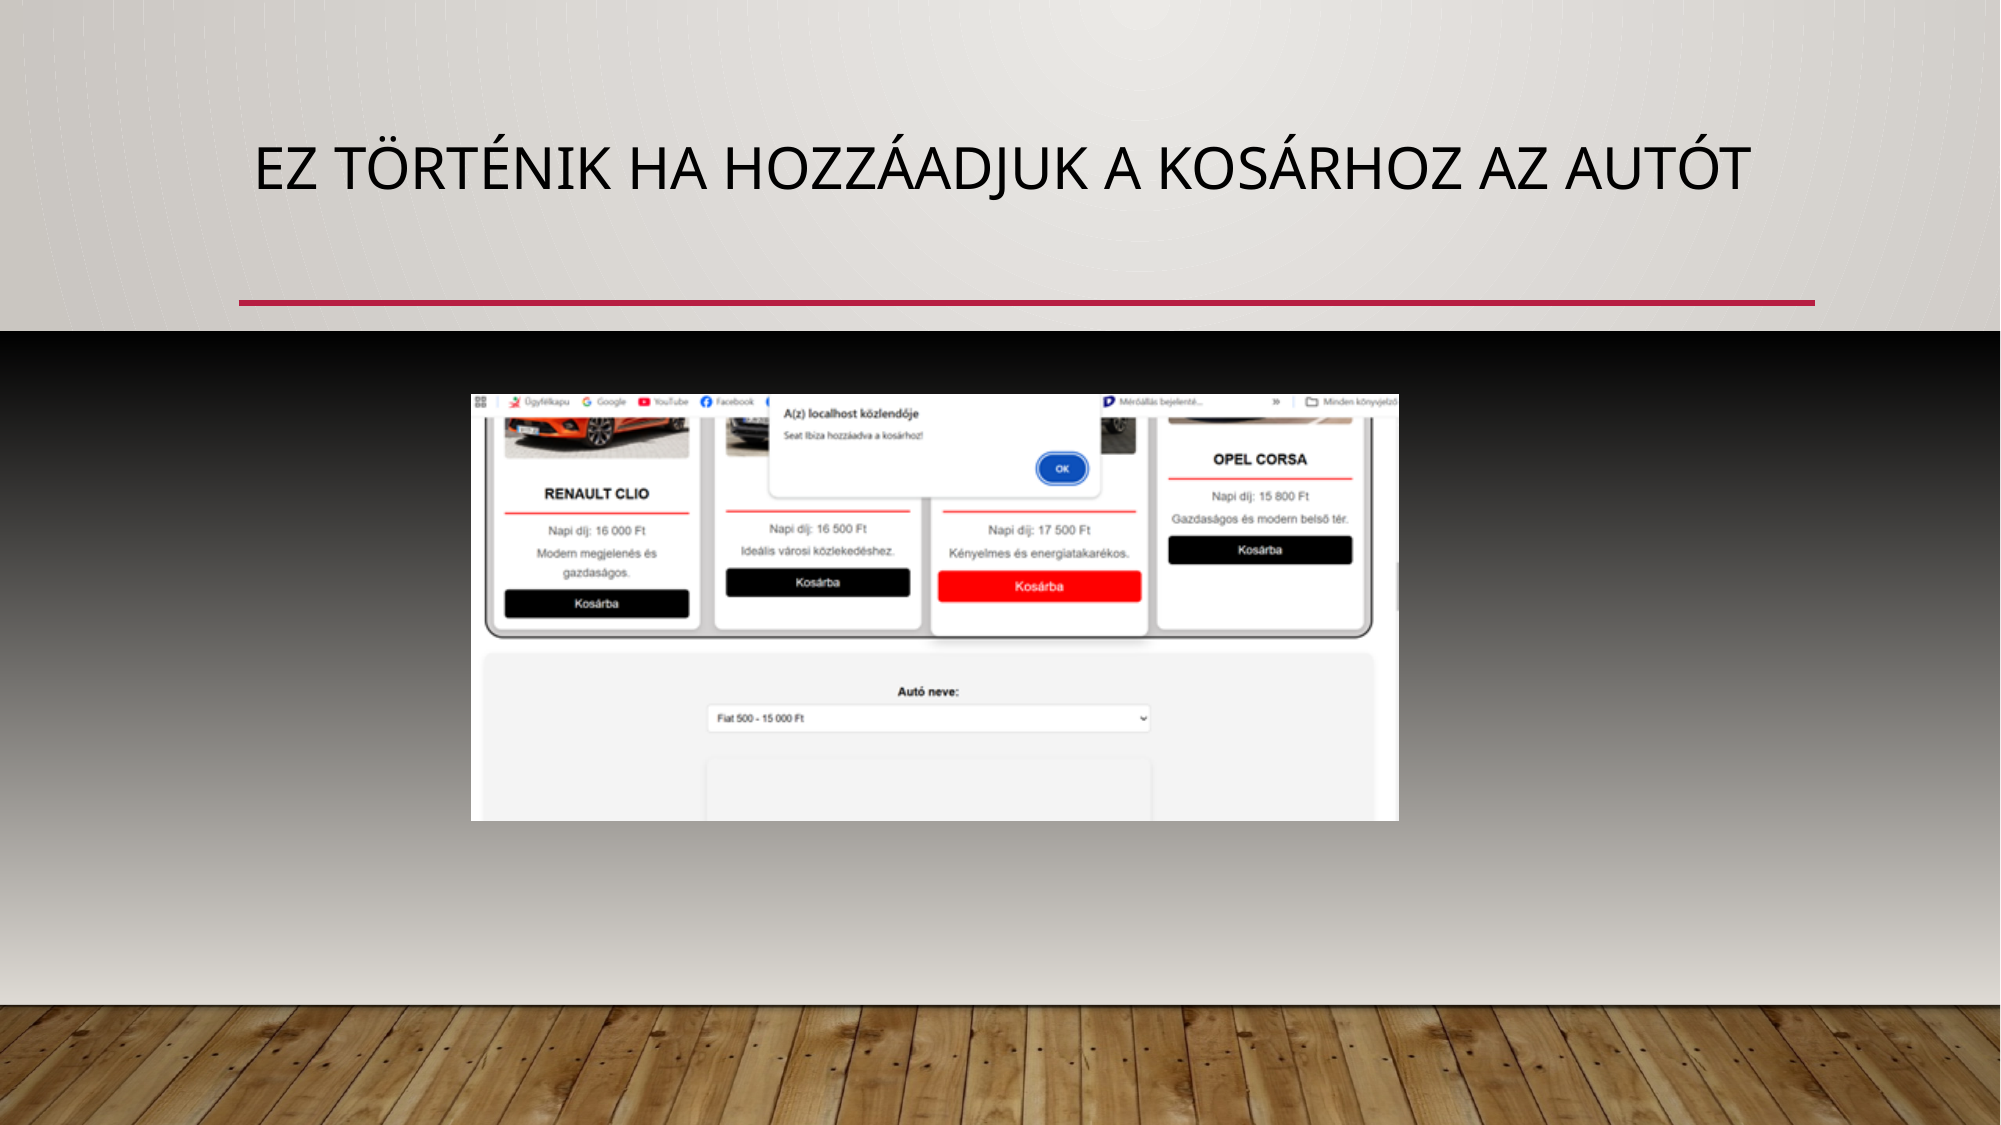

# Ez történik ha hozzáadjuk a kosárhoz az autót